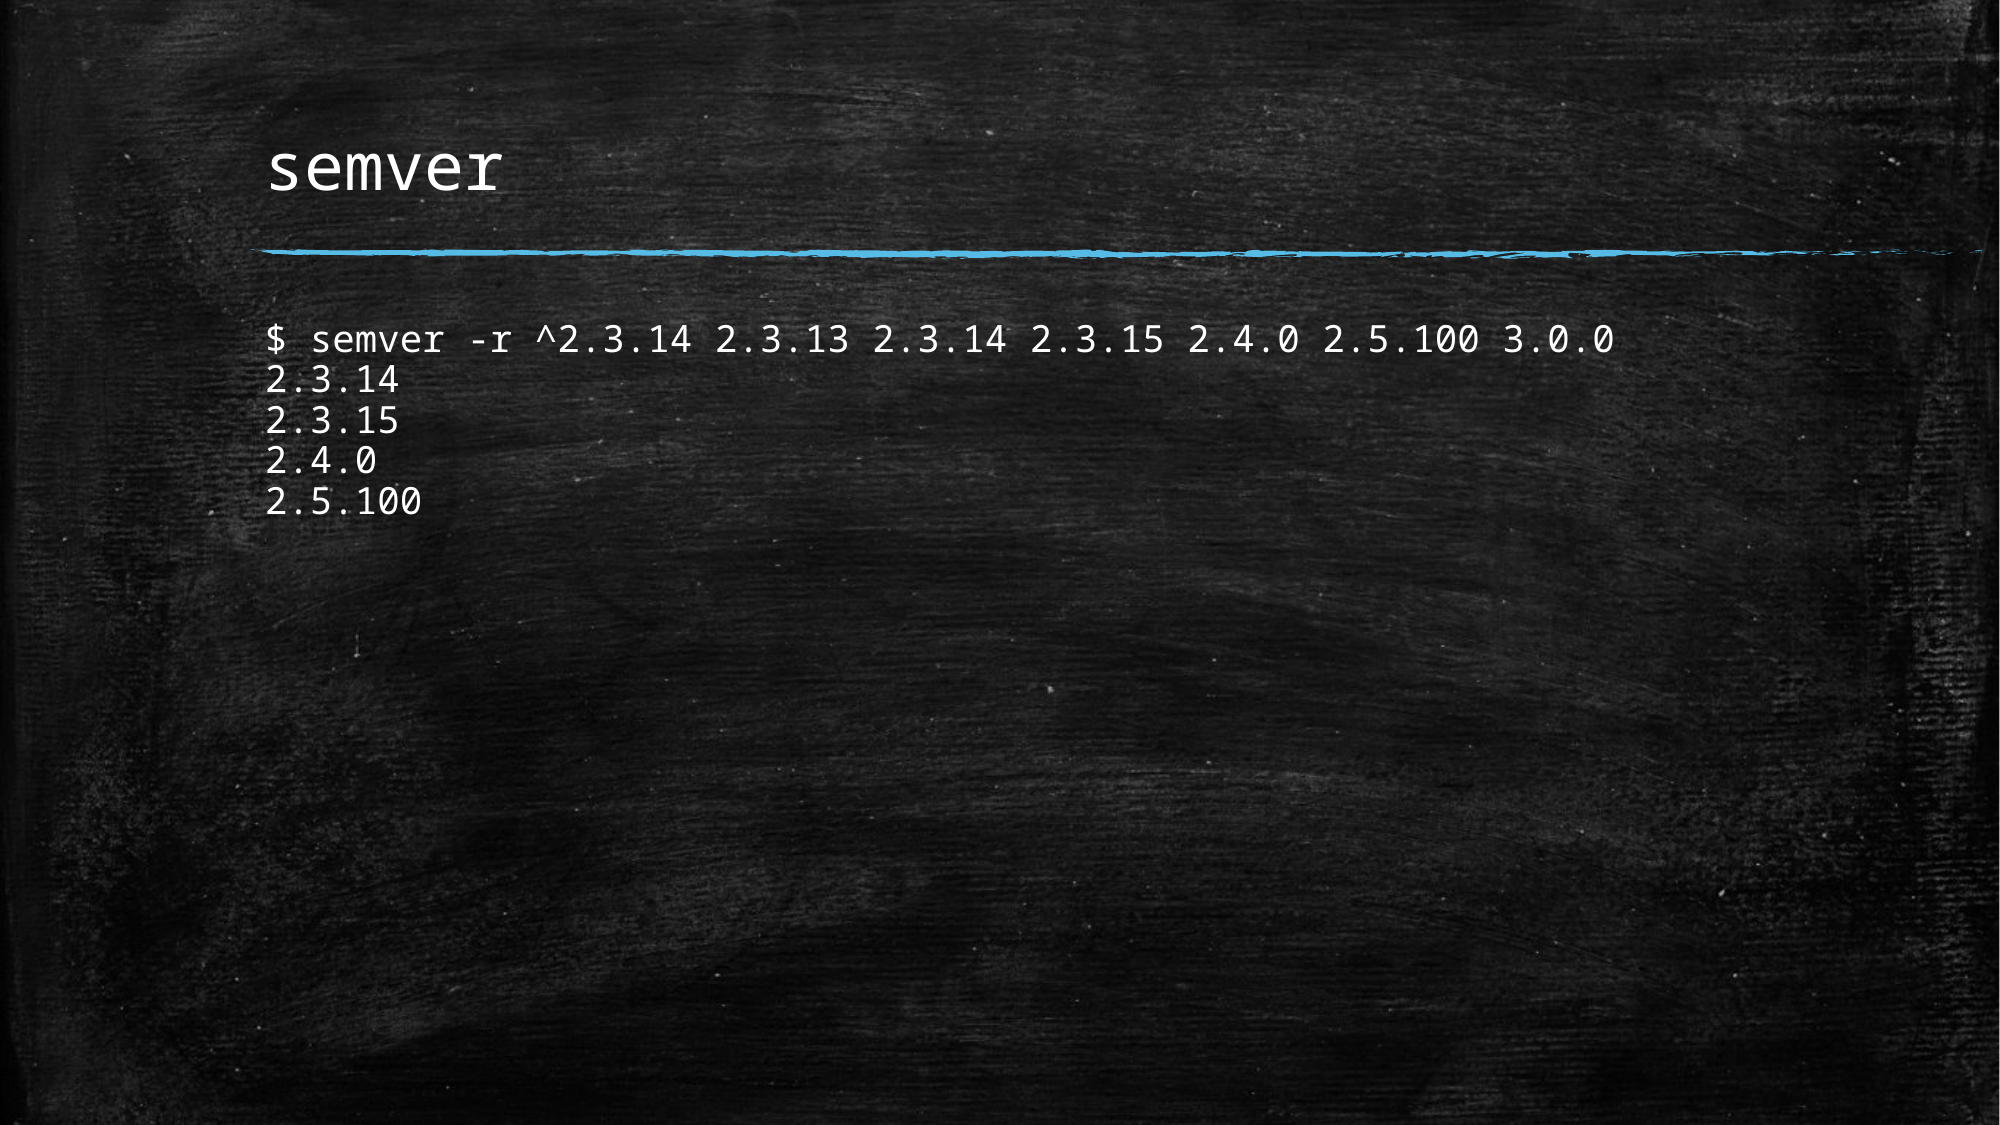

# semver
$ semver -r ^2.3.14 2.3.13 2.3.14 2.3.15 2.4.0 2.5.100 3.0.0
2.3.14
2.3.15
2.4.0
2.5.100